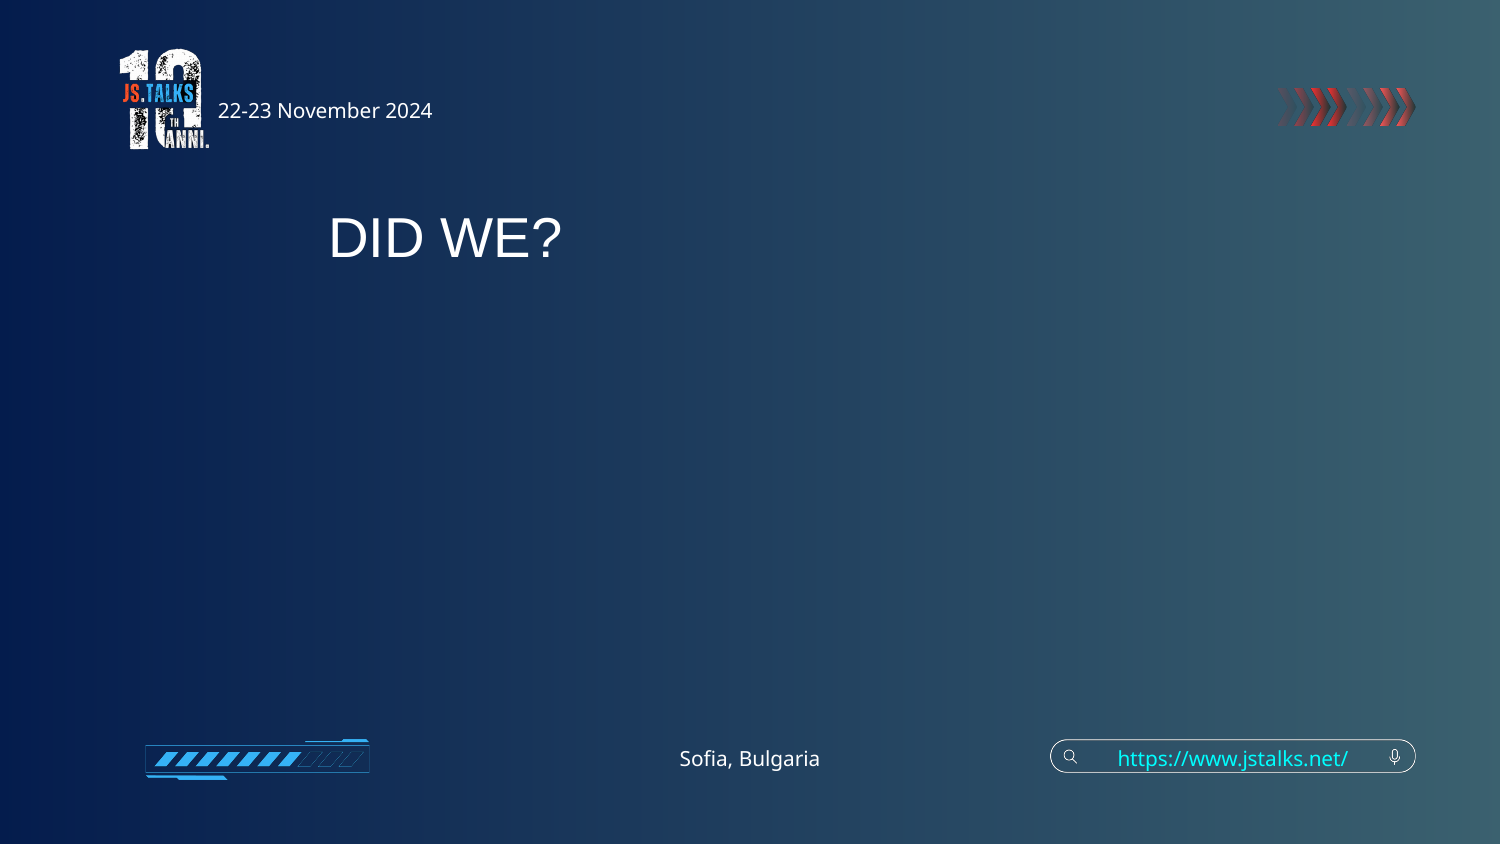

22-23 November 2024
DID WE?
Sofia, Bulgaria
https://www.jstalks.net/